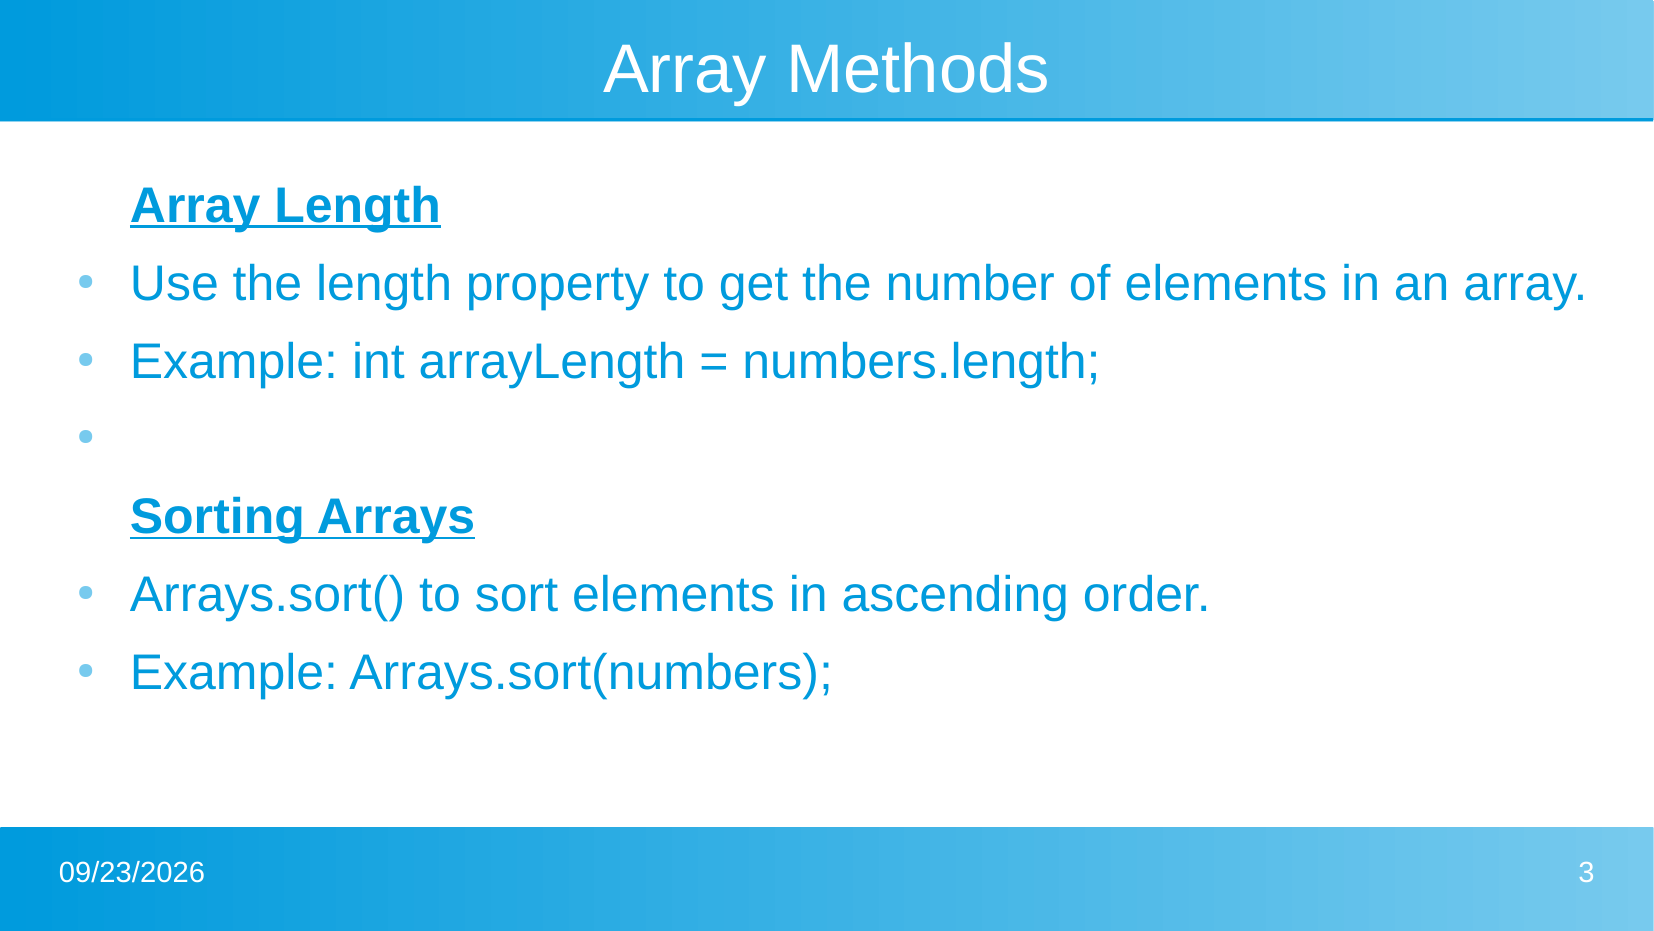

# Array Methods
Array Length
Use the length property to get the number of elements in an array.
Example: int arrayLength = numbers.length;
Sorting Arrays
Arrays.sort() to sort elements in ascending order.
Example: Arrays.sort(numbers);
3